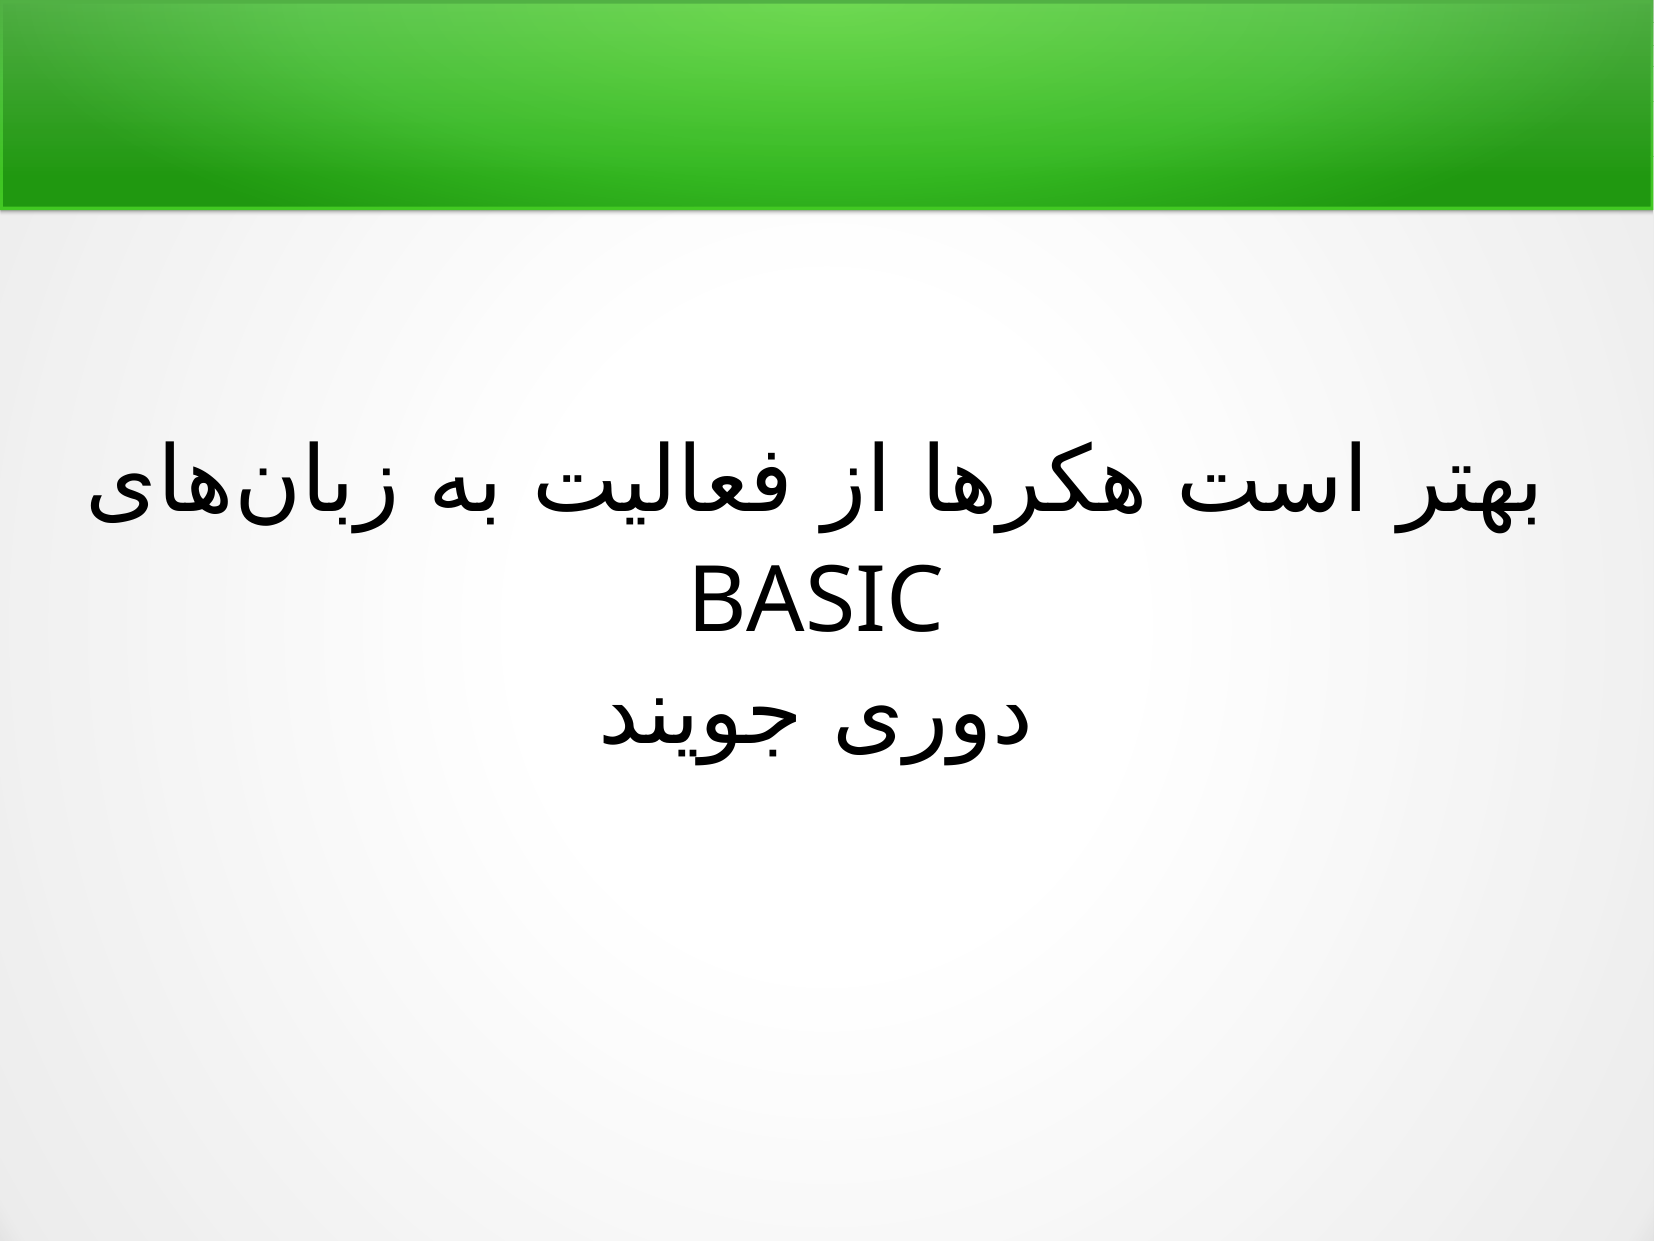

# بهتر است هکرها از فعالیت به زبان‌های BASIC دوری جویند